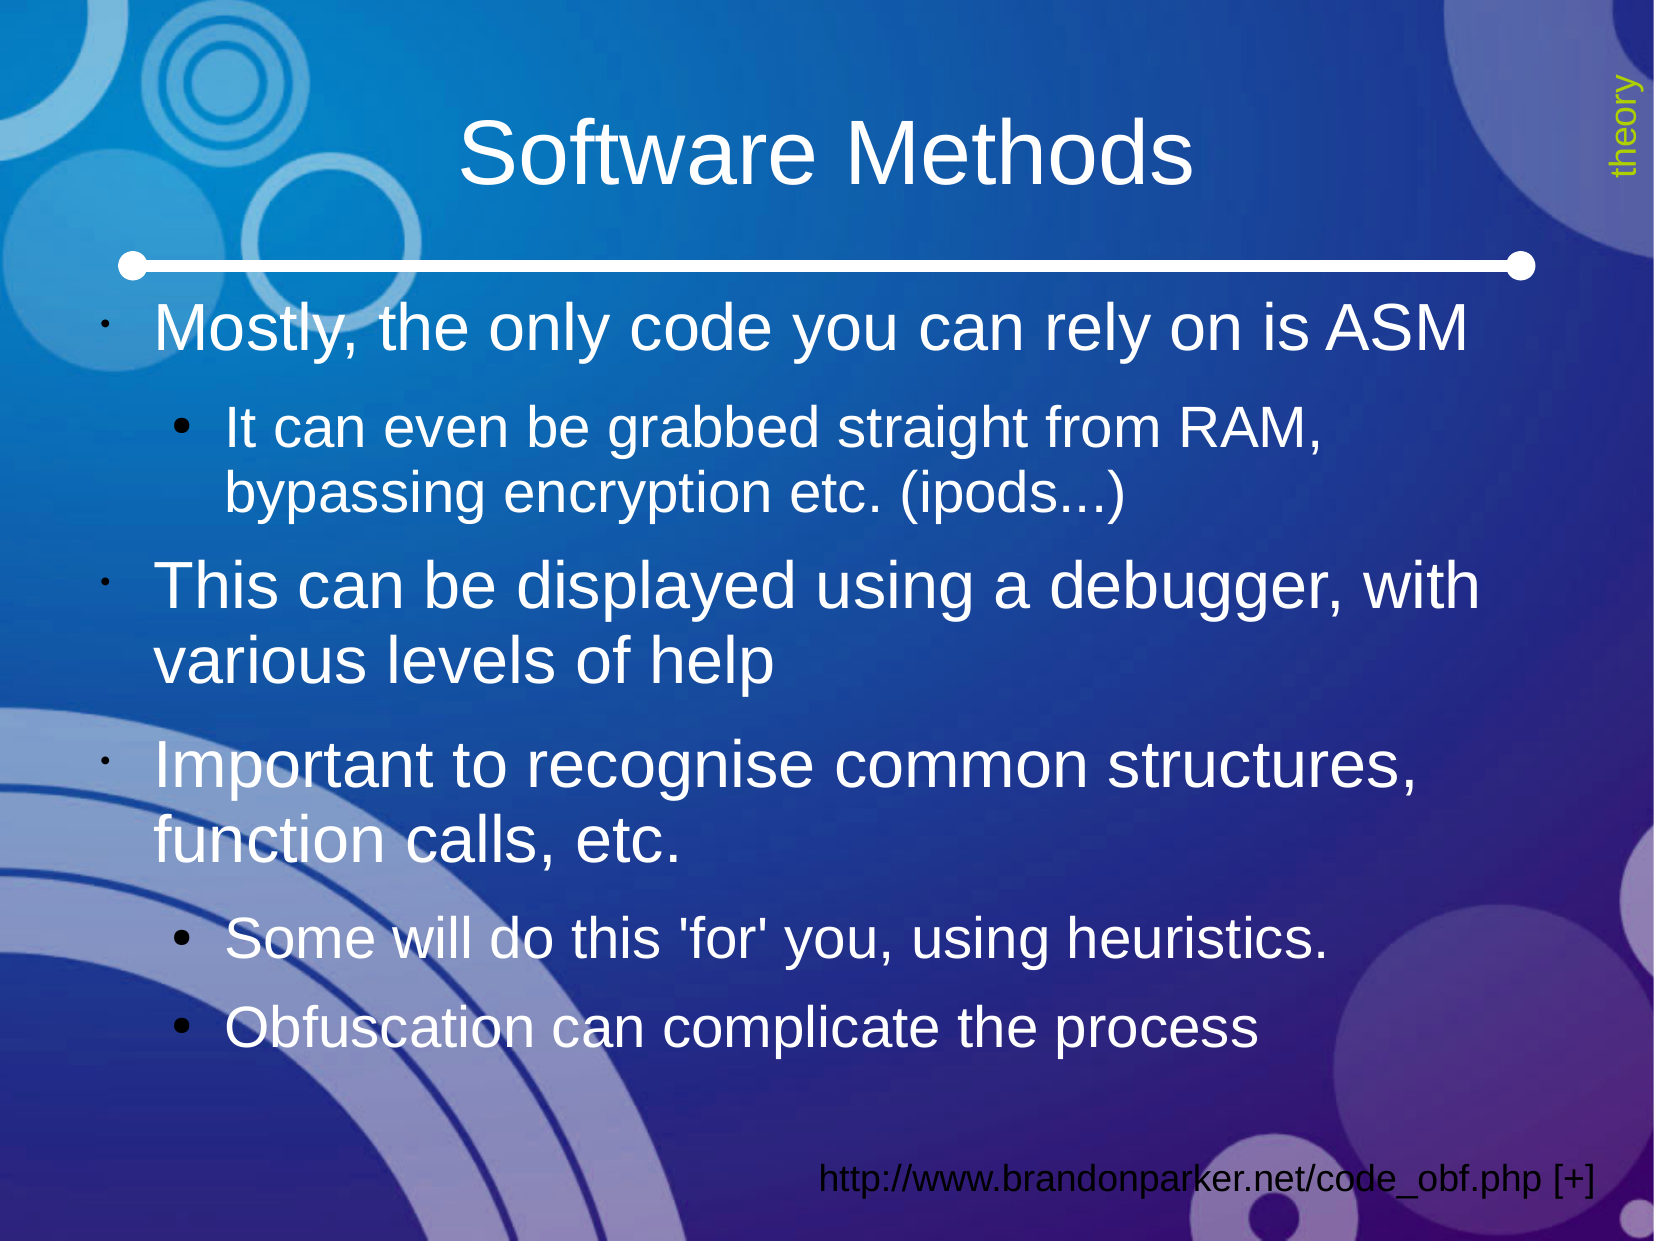

# Software Methods
Mostly, the only code you can rely on is ASM
It can even be grabbed straight from RAM, bypassing encryption etc. (ipods...)
This can be displayed using a debugger, with various levels of help
Important to recognise common structures, function calls, etc.
Some will do this 'for' you, using heuristics.
Obfuscation can complicate the process
http://www.brandonparker.net/code_obf.php [+]